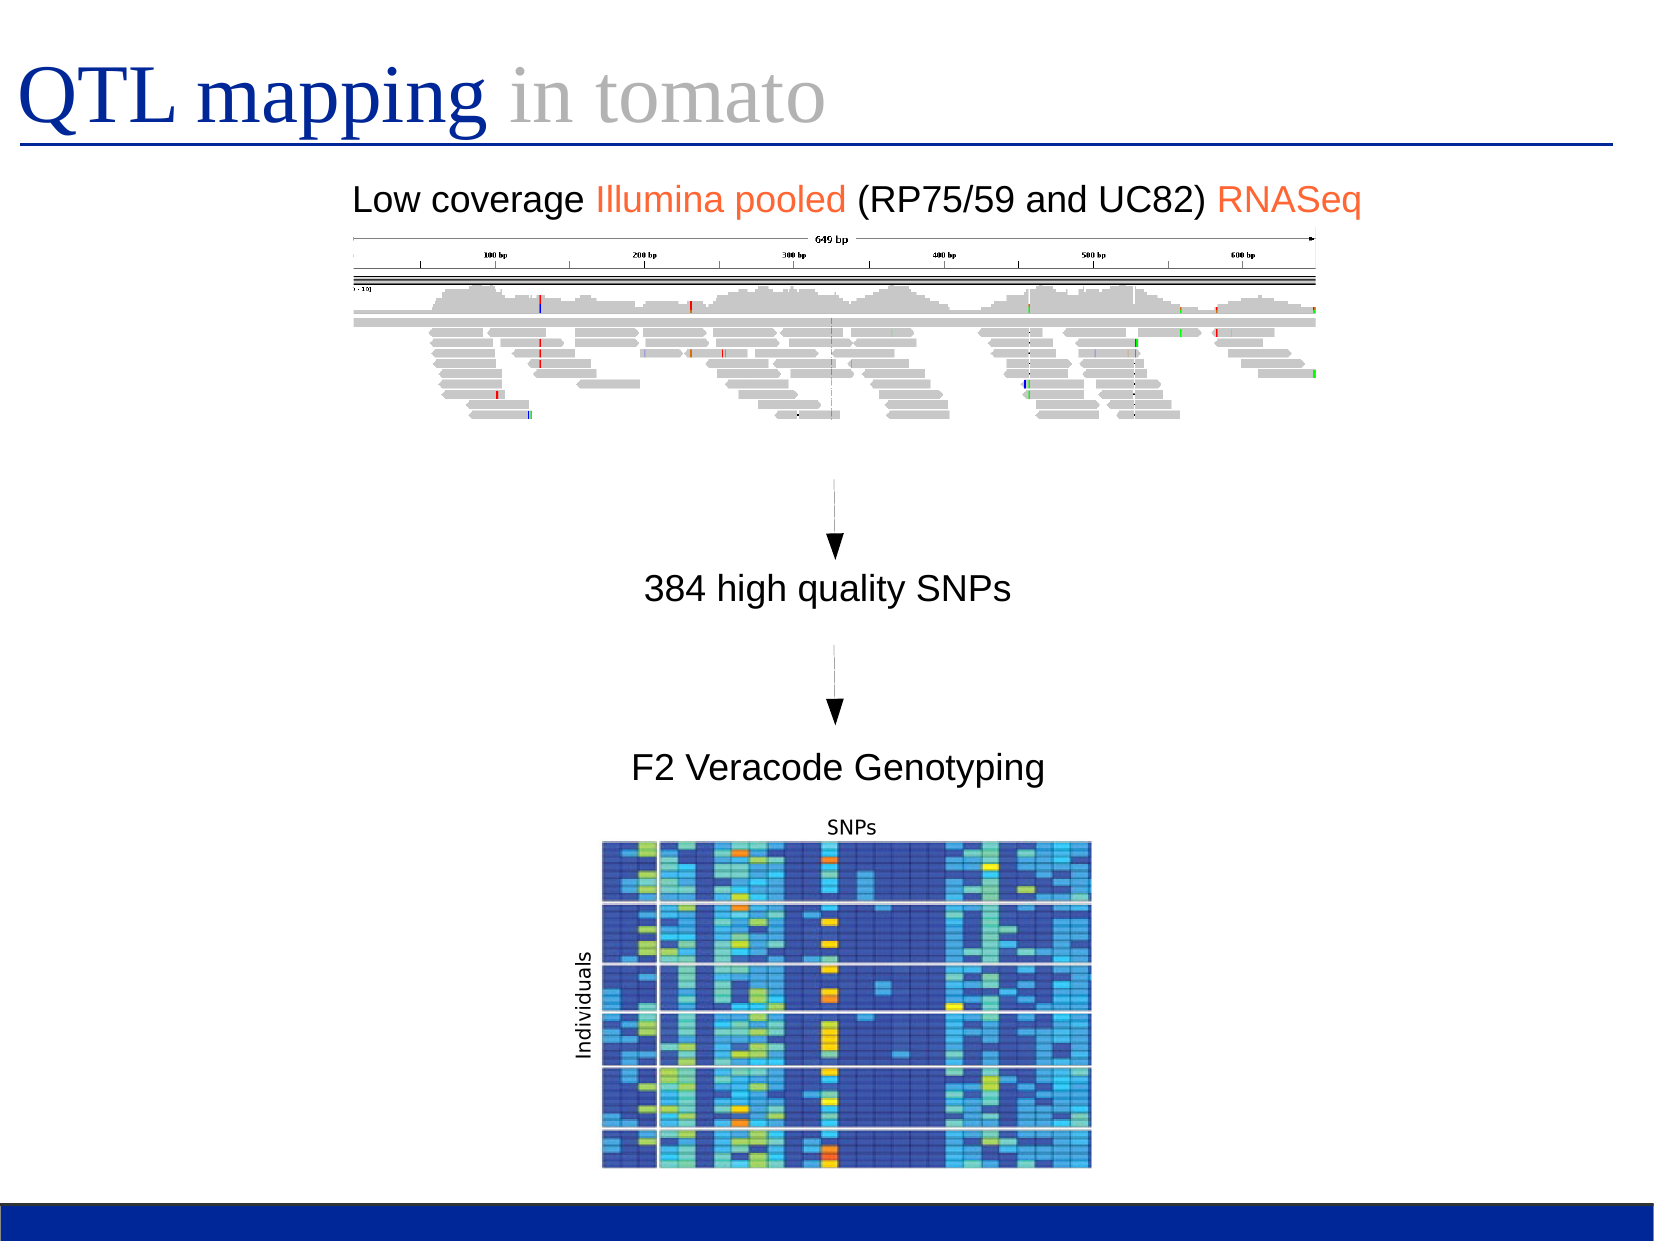

# QTL mapping in tomato
Low coverage Illumina pooled (RP75/59 and UC82) RNASeq
384 high quality SNPs
F2 Veracode Genotyping